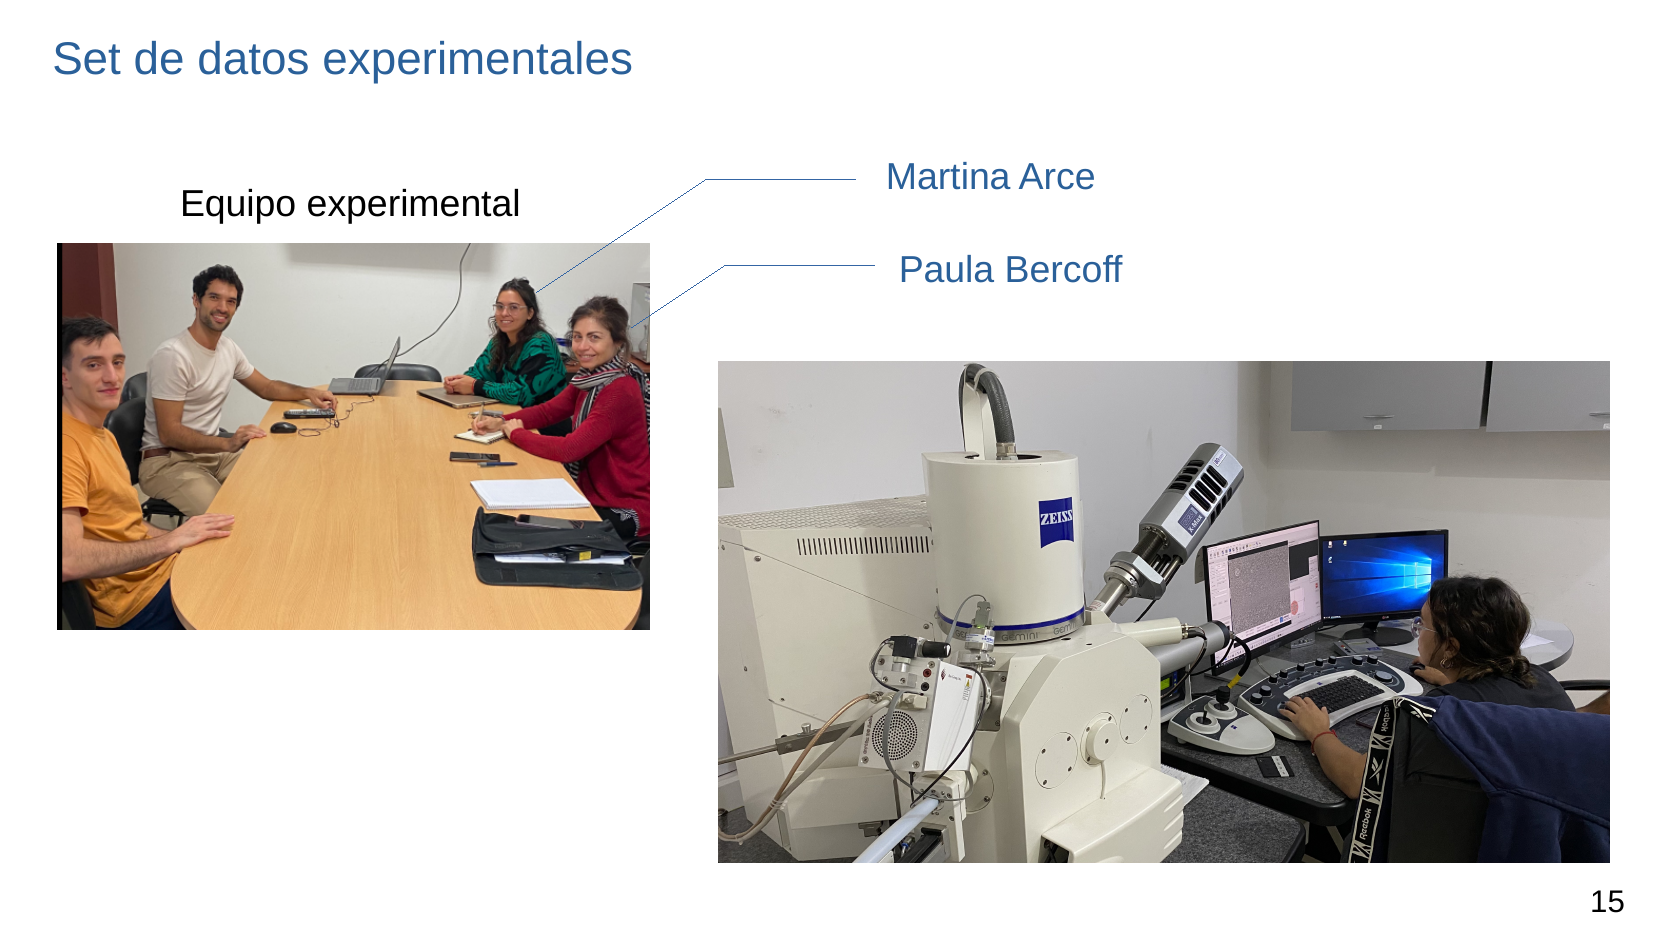

Set de datos experimentales
Martina Arce
Equipo experimental
Paula Bercoff